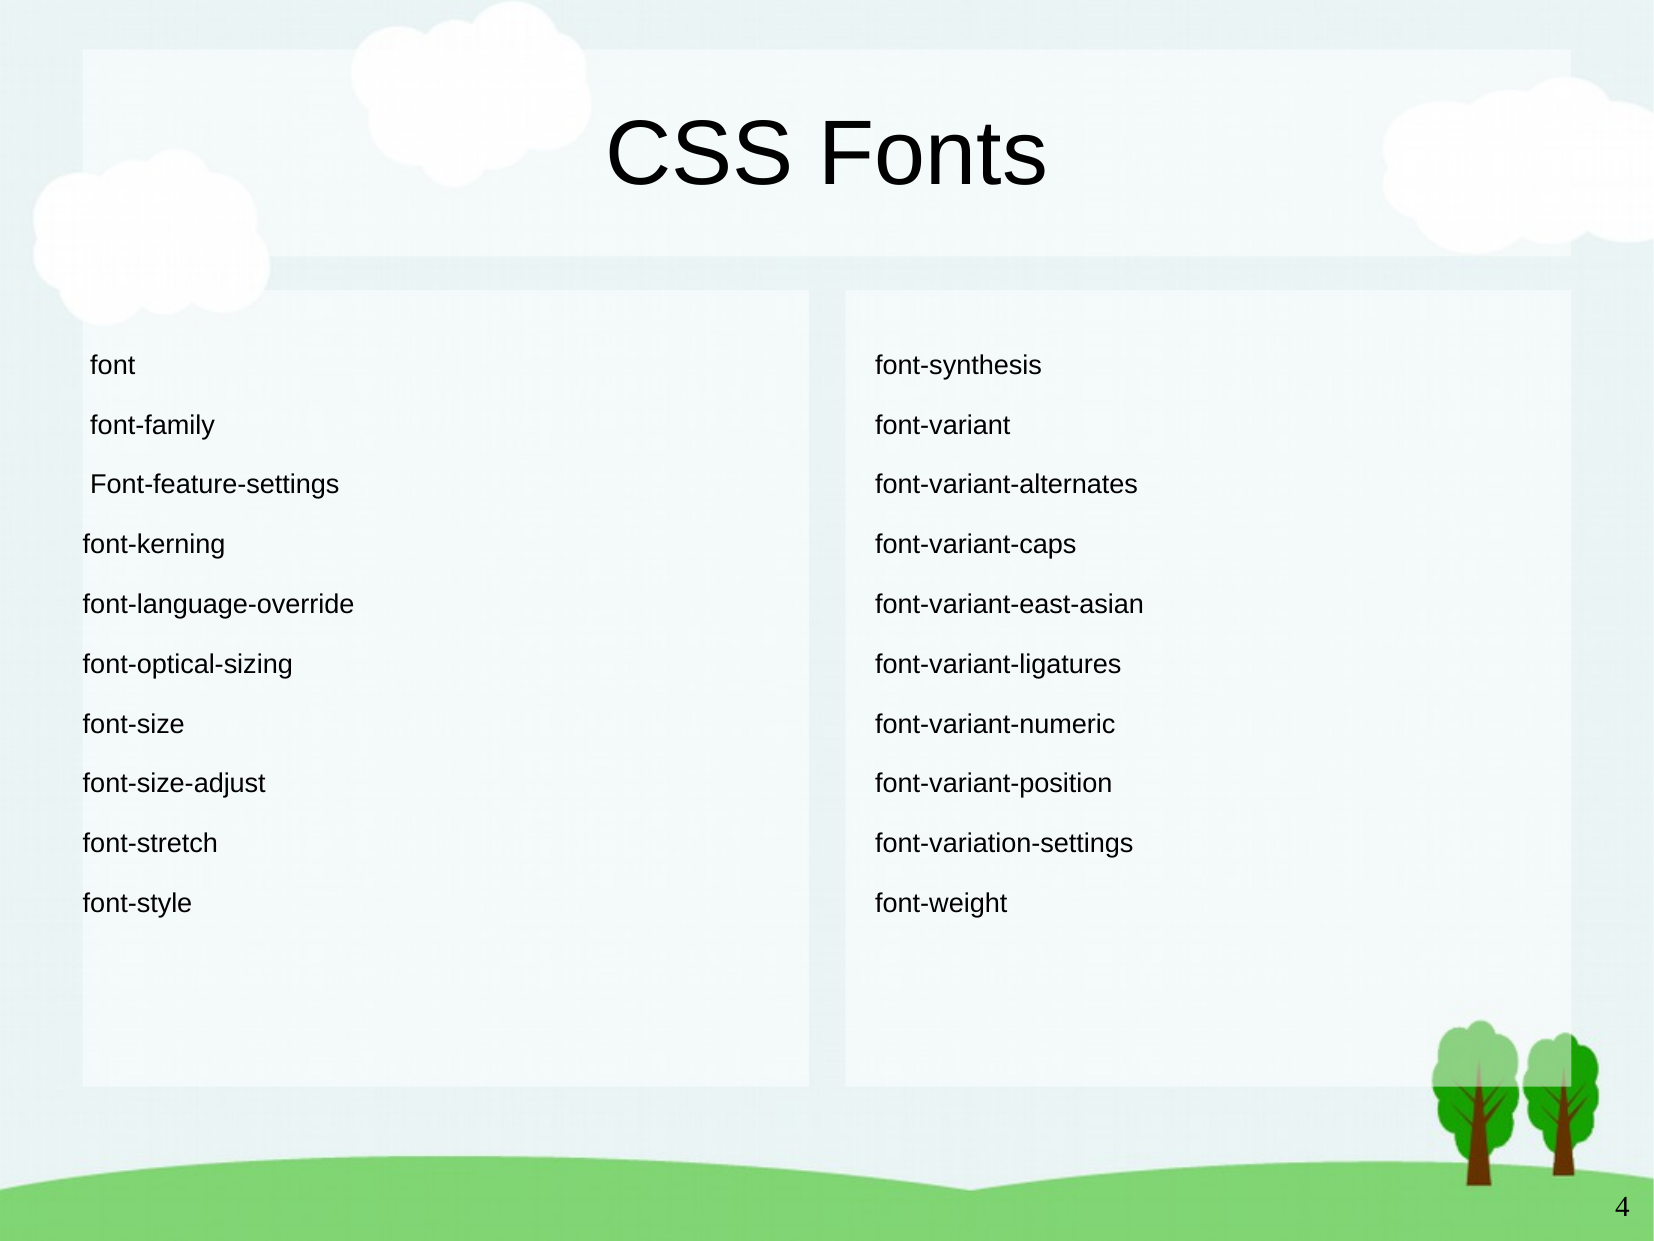

# CSS Fonts
 font
 font-family
 Font-feature-settings
font-kerning
font-language-override
font-optical-sizing
font-size
font-size-adjust
font-stretch
font-style
 font-synthesis
 font-variant
 font-variant-alternates
 font-variant-caps
 font-variant-east-asian
 font-variant-ligatures
 font-variant-numeric
 font-variant-position
 font-variation-settings
 font-weight
4